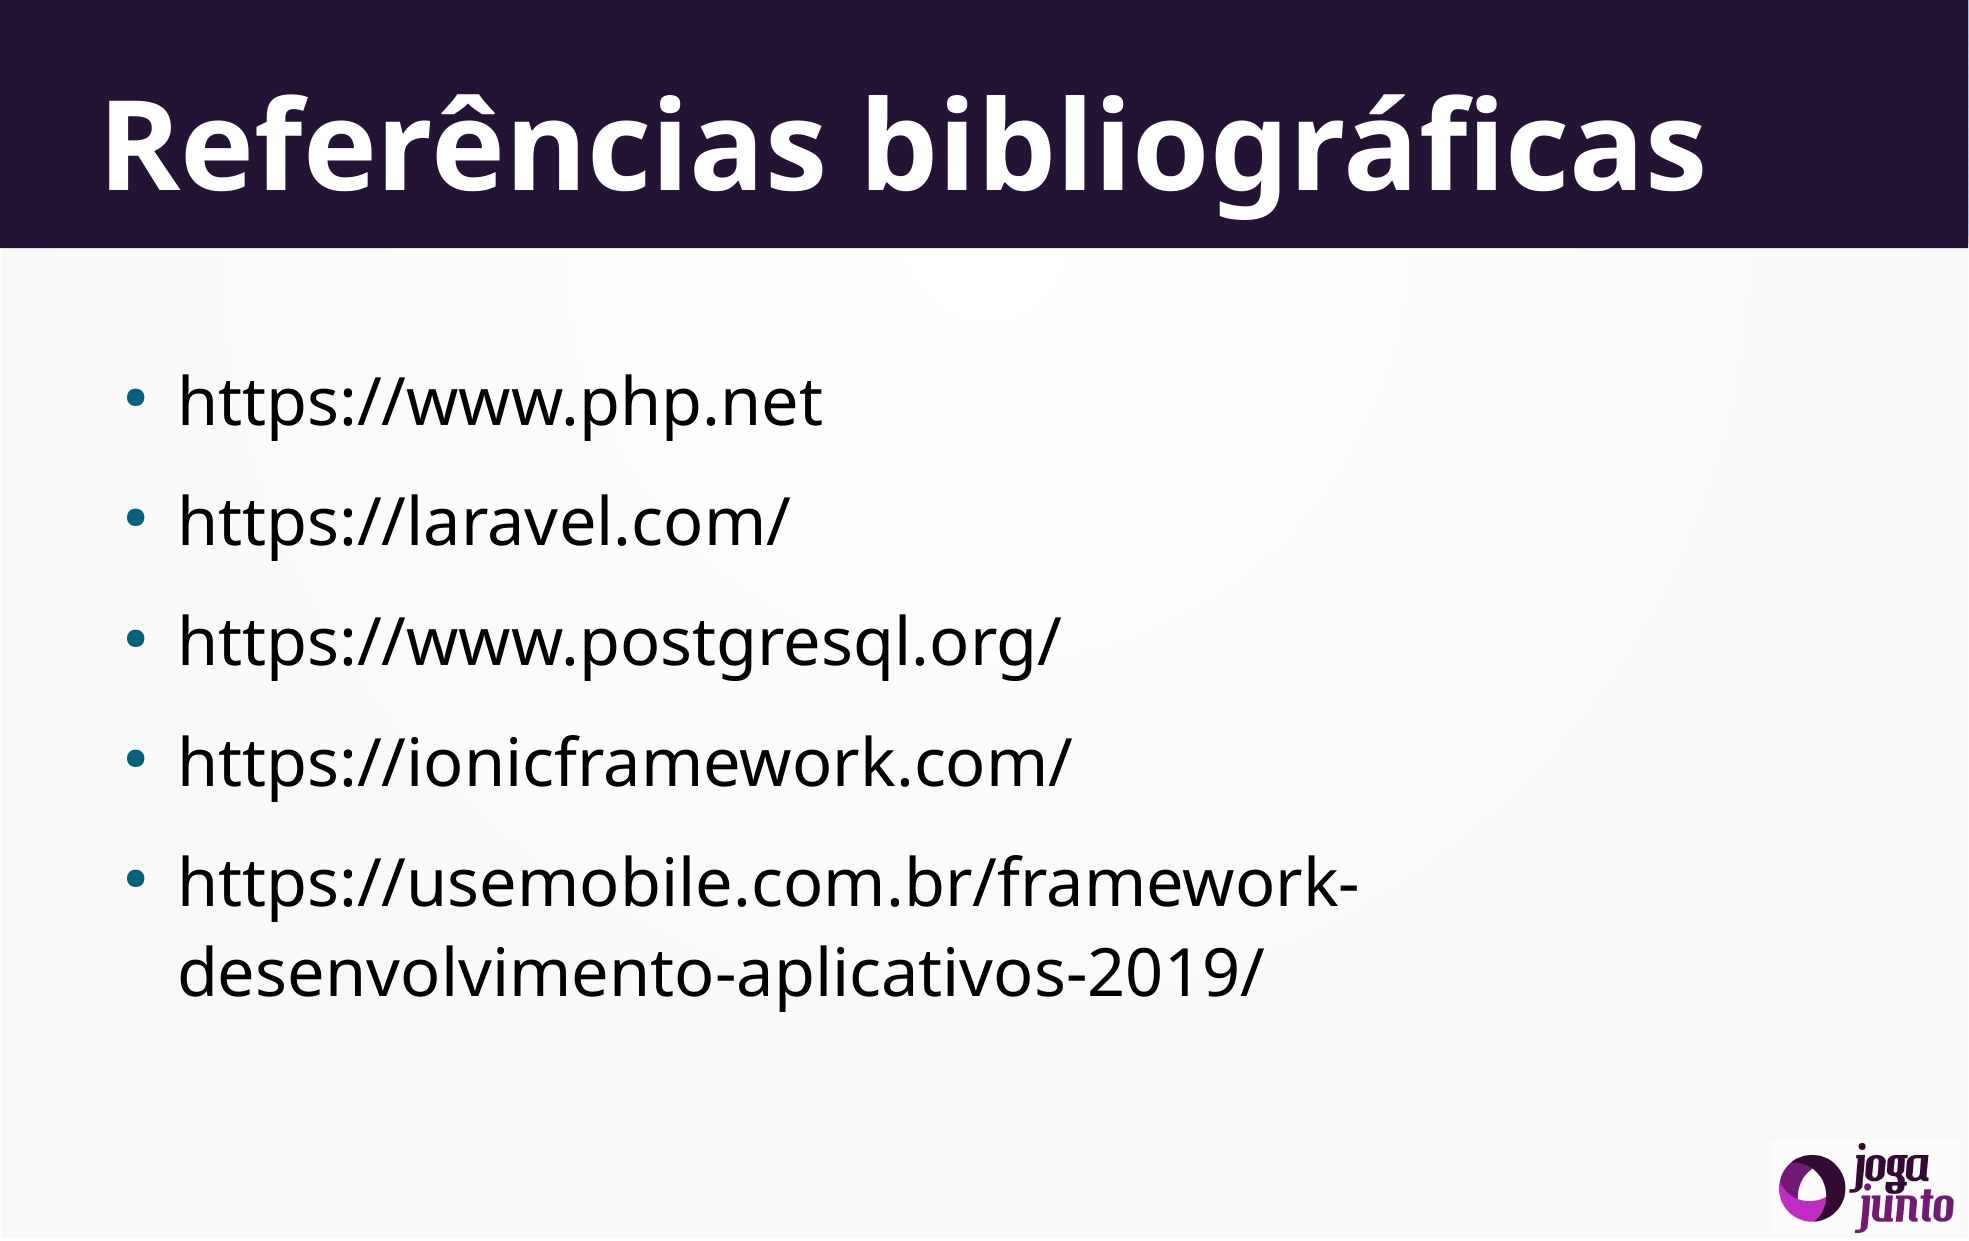

# Referências bibliográficas
https://www.php.net
https://laravel.com/
https://www.postgresql.org/
https://ionicframework.com/
https://usemobile.com.br/framework-desenvolvimento-aplicativos-2019/